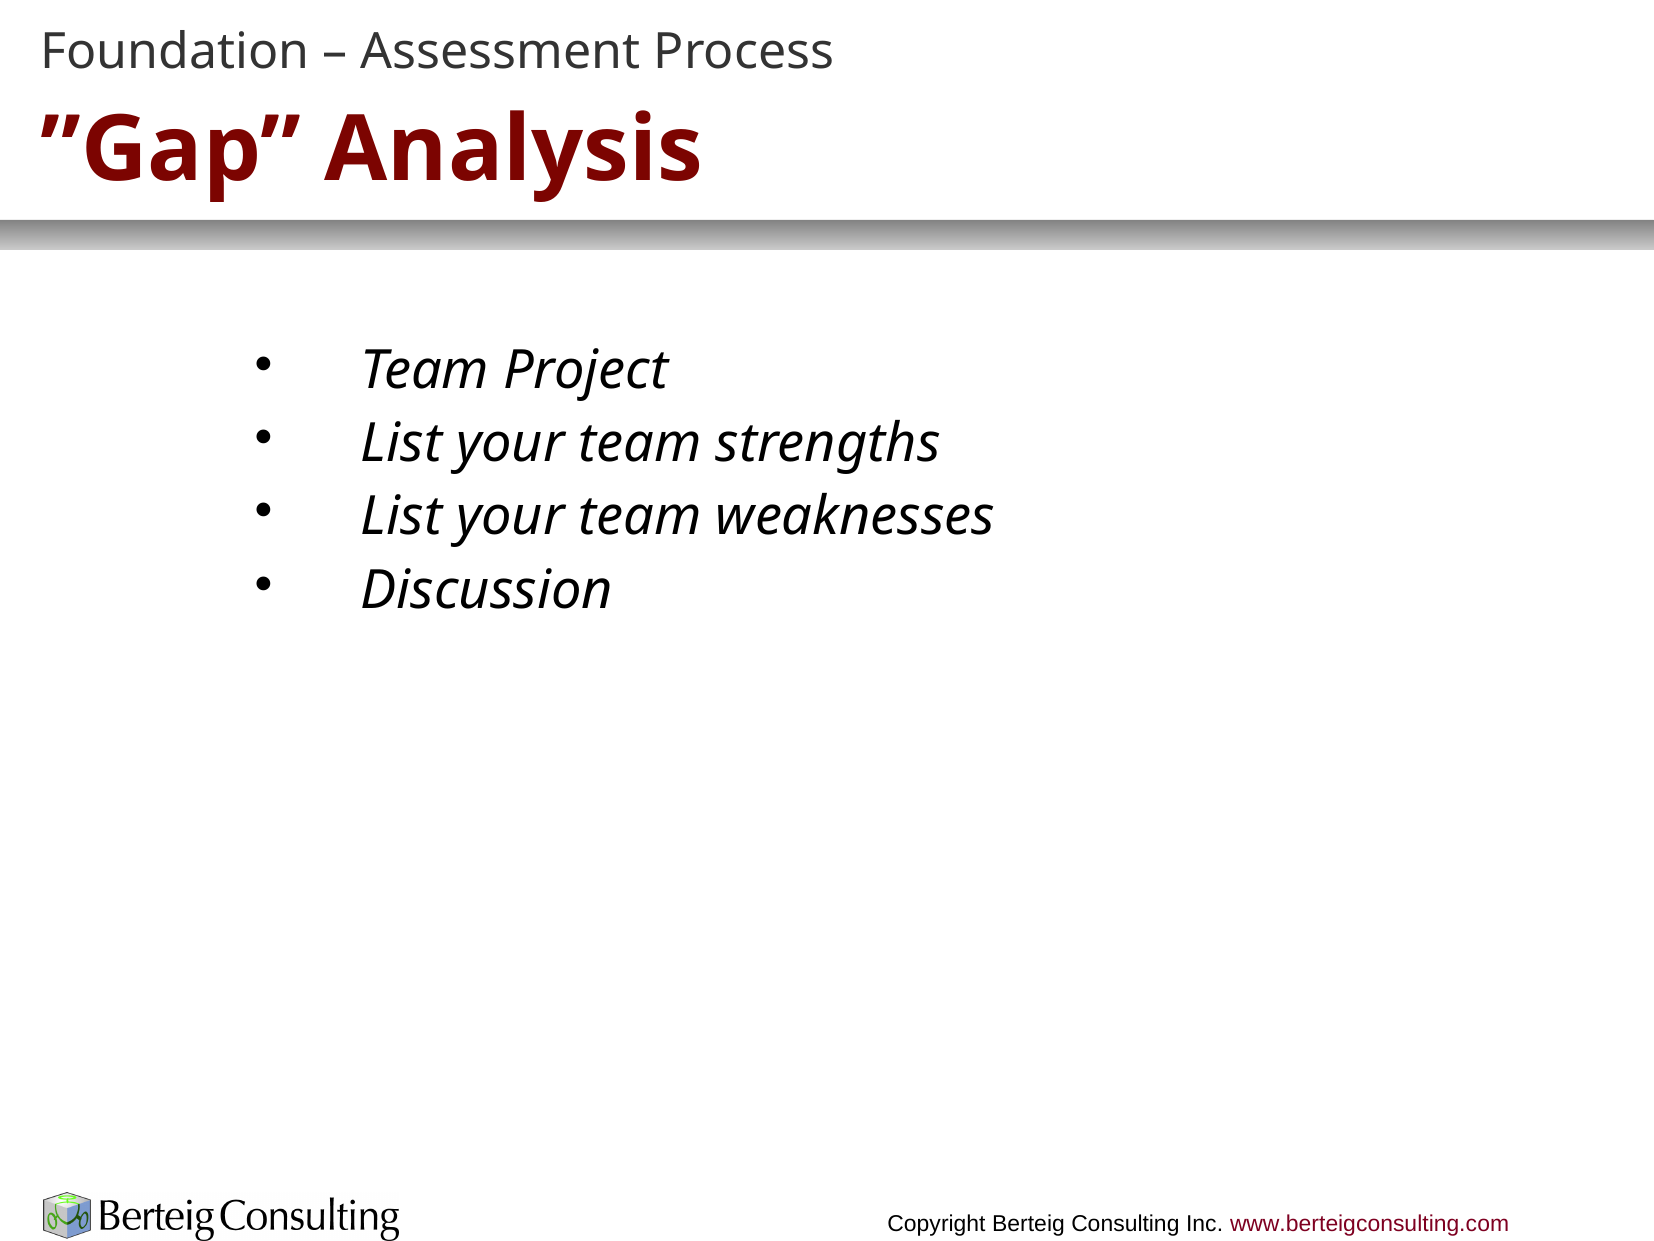

# Foundation – Assessment Process ”Gap” Analysis
Team Project
List your team strengths
List your team weaknesses
Discussion
Copyright Berteig Consulting Inc. www.berteigconsulting.com